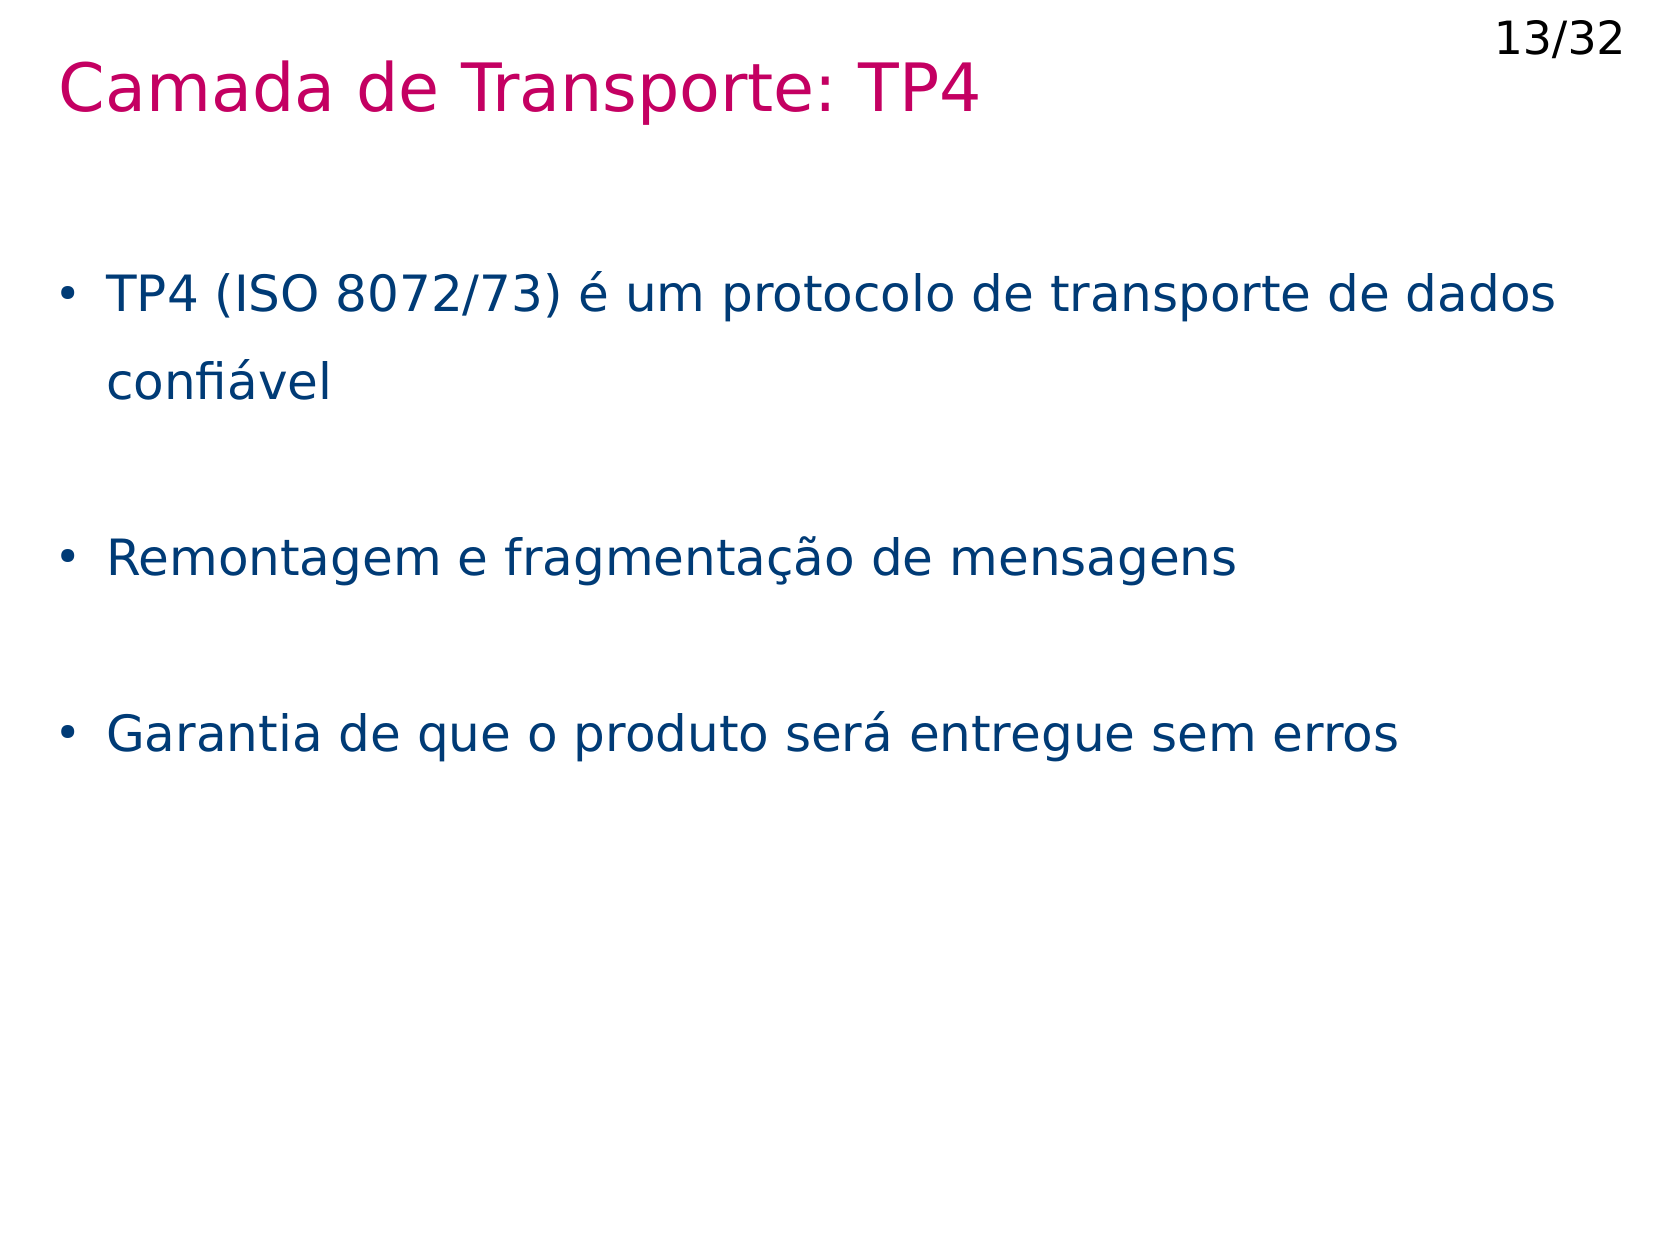

13
# Camada de Transporte: TP4
TP4 (ISO 8072/73) é um protocolo de transporte de dados confiável
Remontagem e fragmentação de mensagens
Garantia de que o produto será entregue sem erros